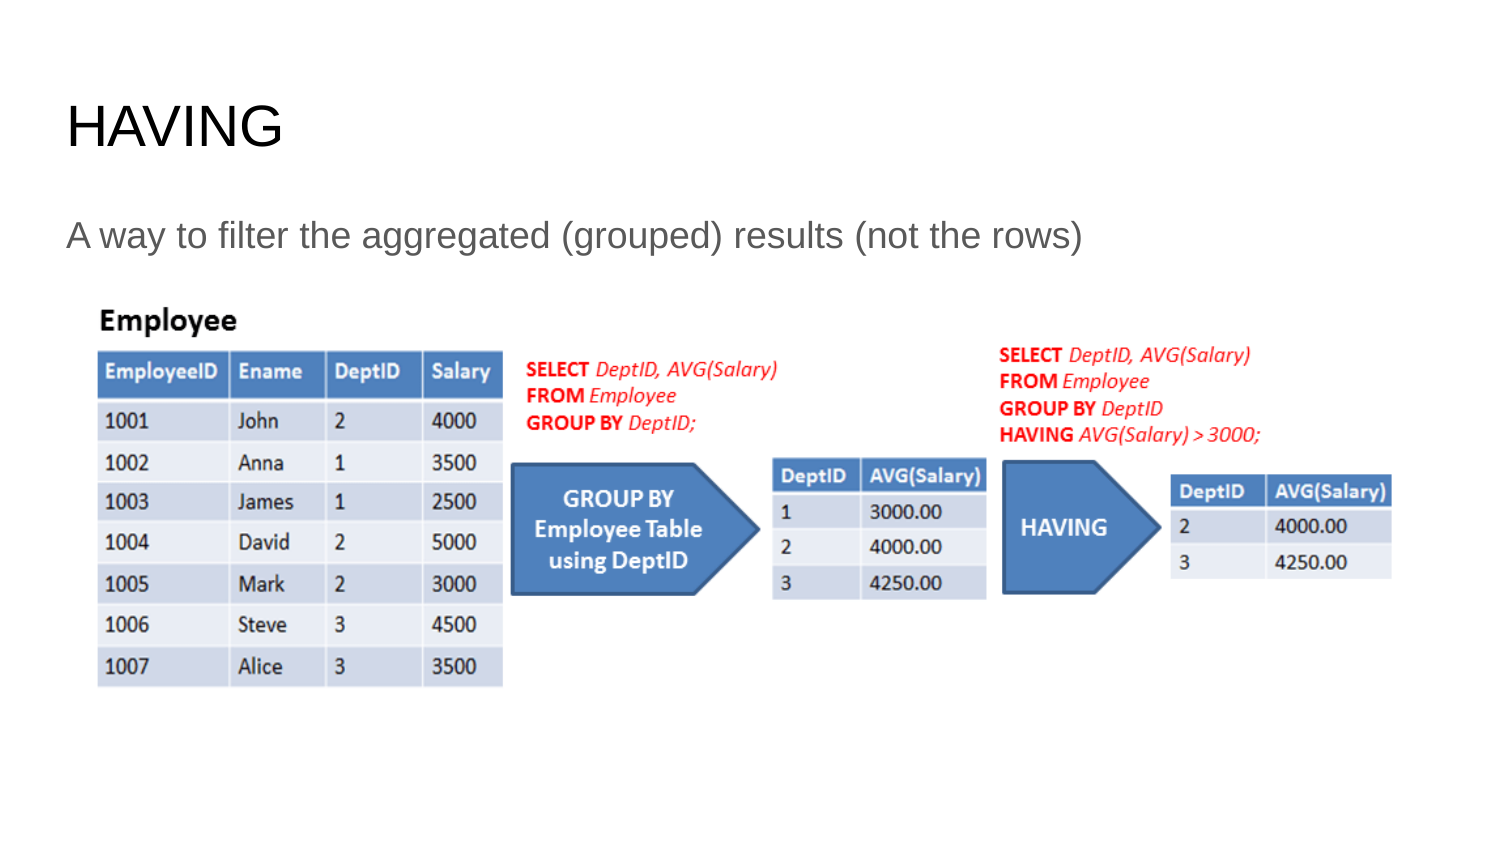

# HAVING
A way to filter the aggregated (grouped) results (not the rows)